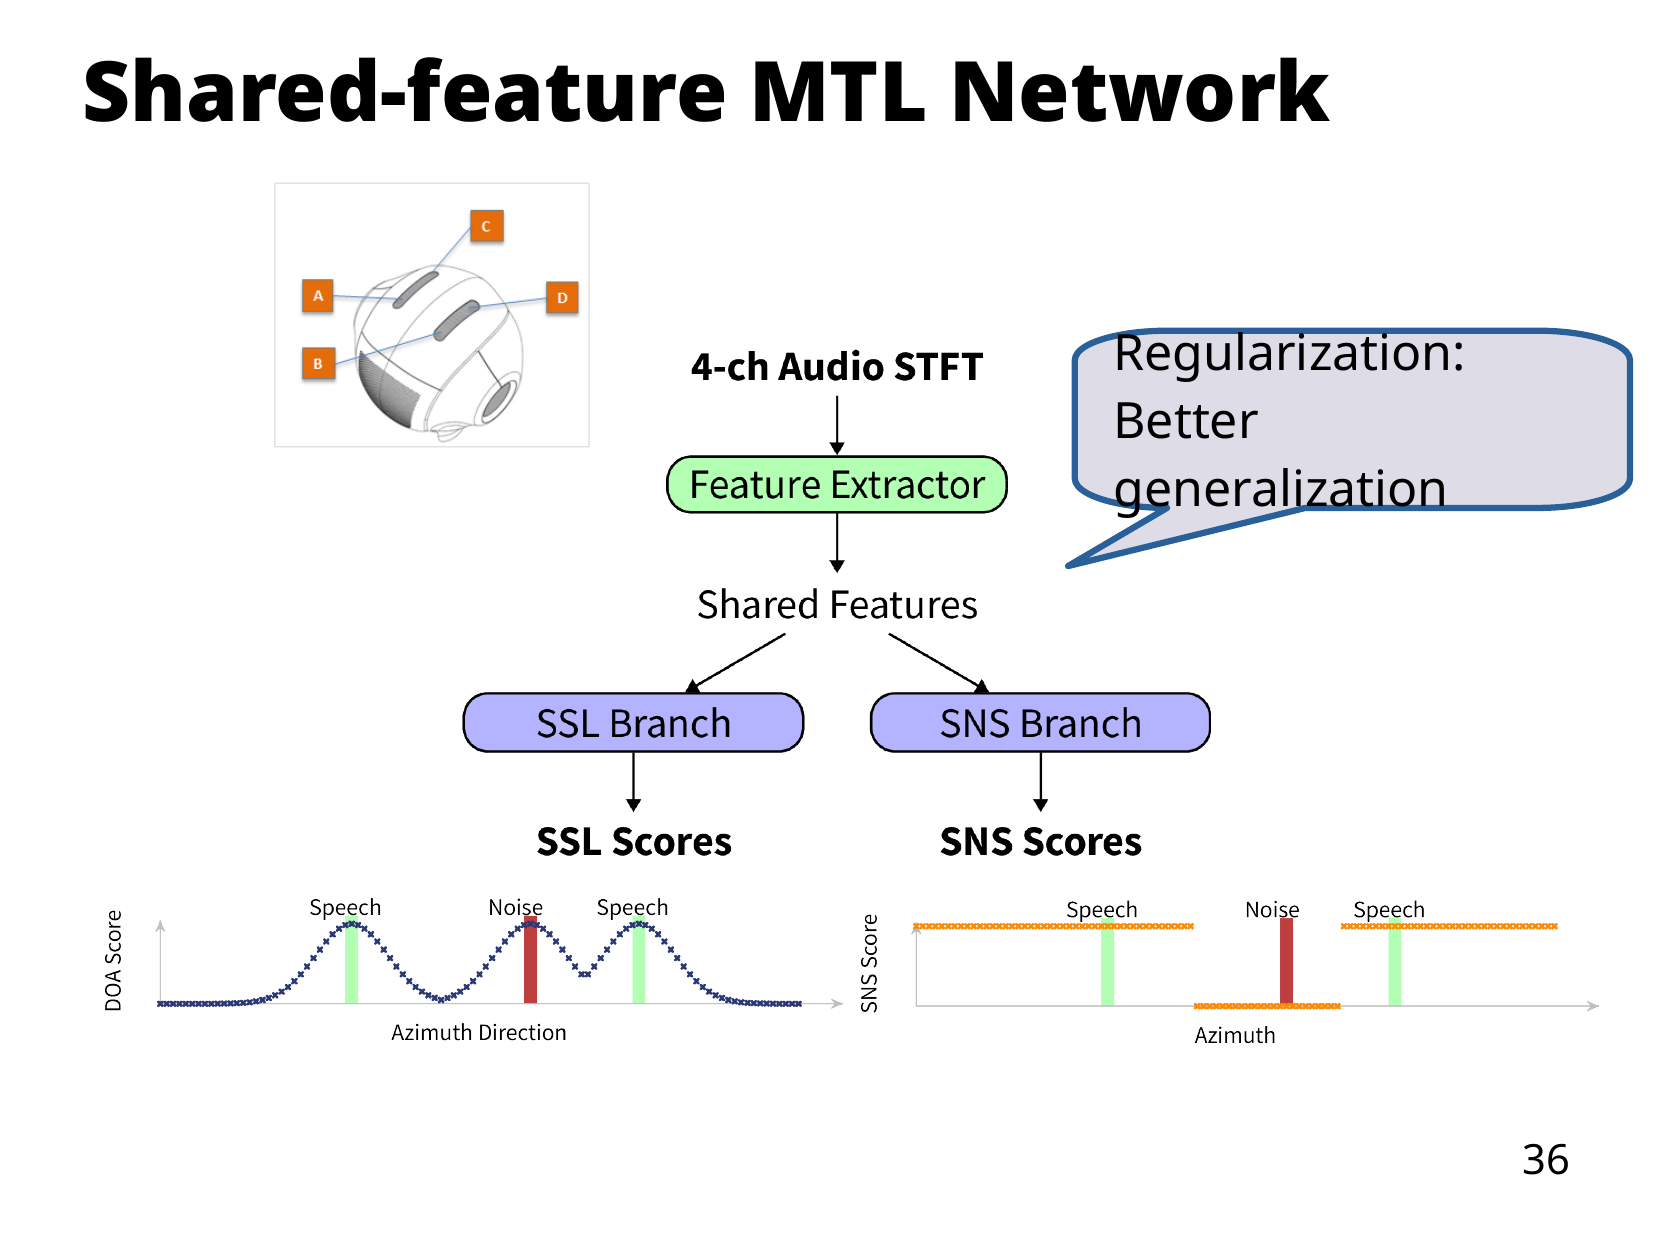

# Shared-feature MTL Network
Regularization:
Better generalization
36